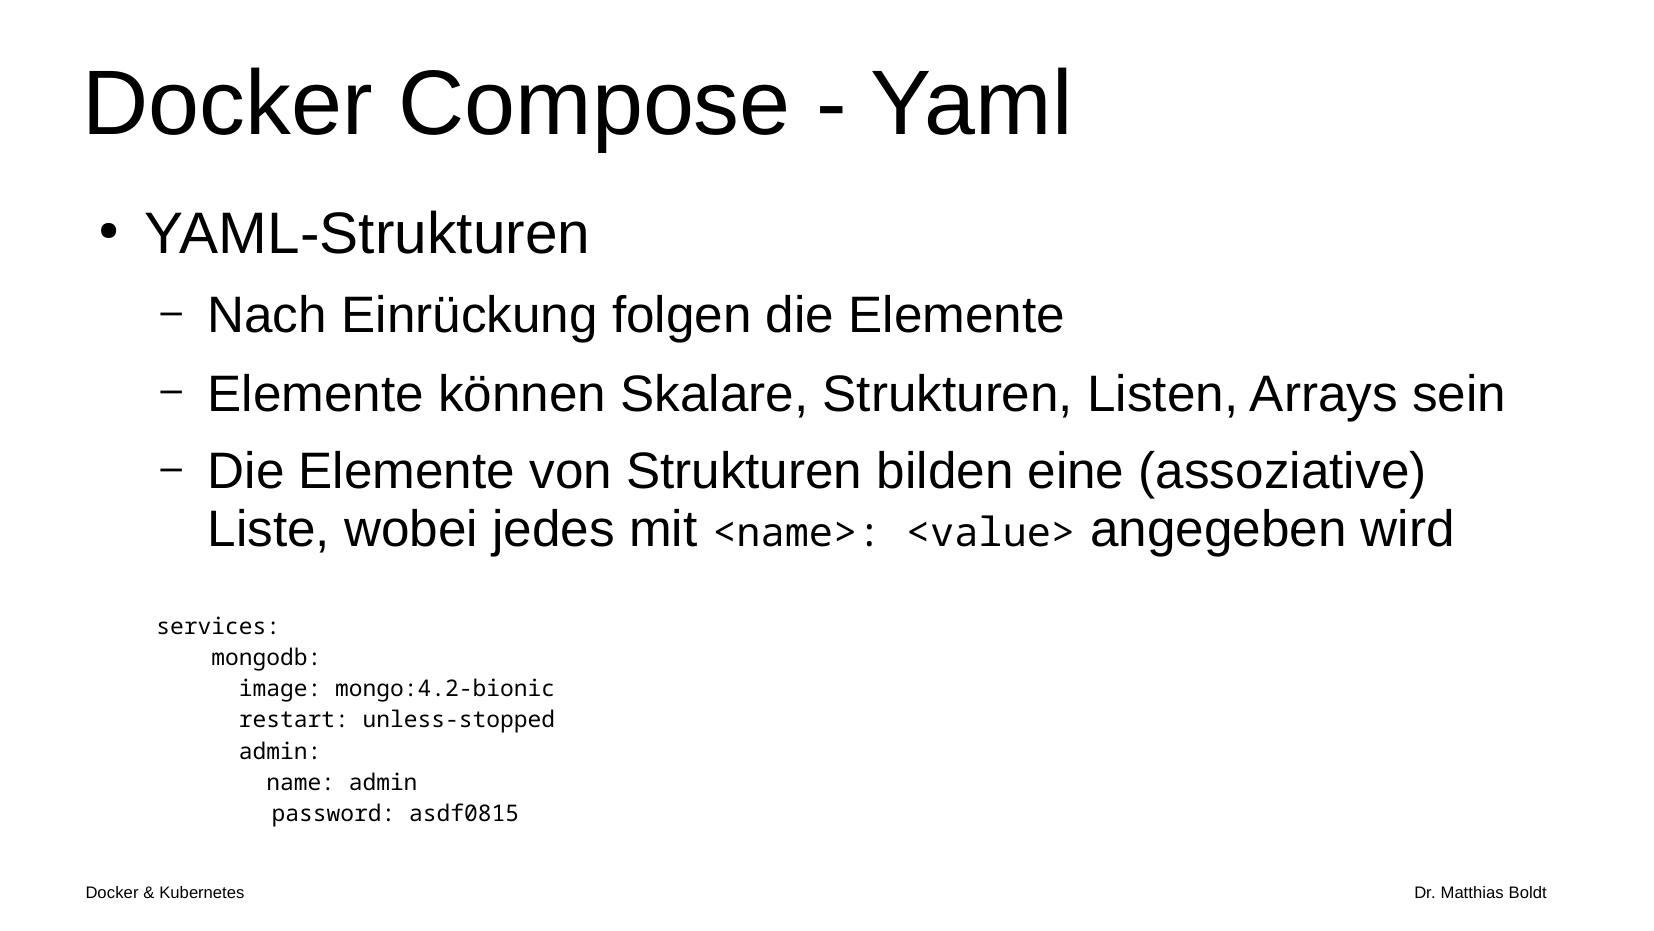

# Docker Compose - Yaml
YAML-Strukturen
Nach Einrückung folgen die Elemente
Elemente können Skalare, Strukturen, Listen, Arrays sein
Die Elemente von Strukturen bilden eine (assoziative) Liste, wobei jedes mit <name>: <value> angegeben wird
services:
 mongodb:
 image: mongo:4.2-bionic
 restart: unless-stopped
 admin:
 name: admin
	 password: asdf0815
Docker & Kubernetes																Dr. Matthias Boldt